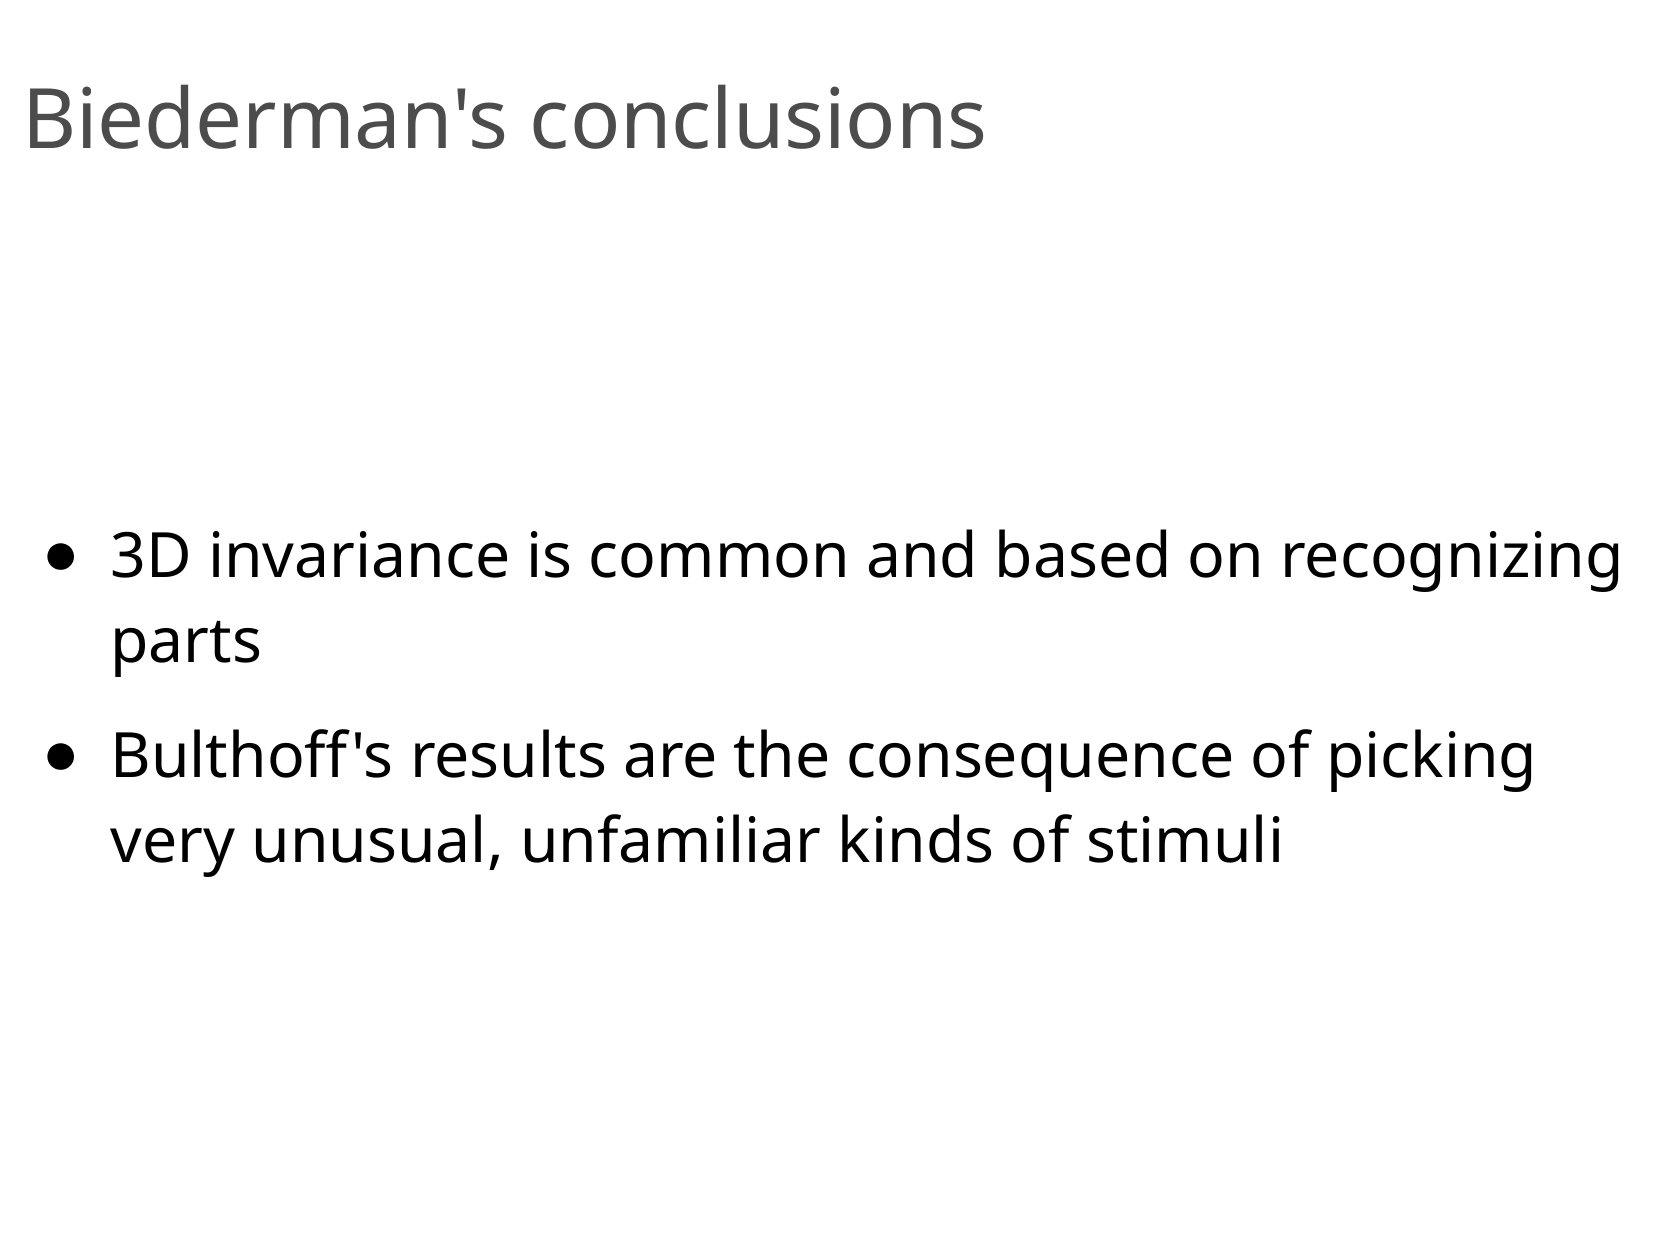

# Biederman's conclusions
3D invariance is common and based on recognizing parts
Bulthoff's results are the consequence of picking very unusual, unfamiliar kinds of stimuli